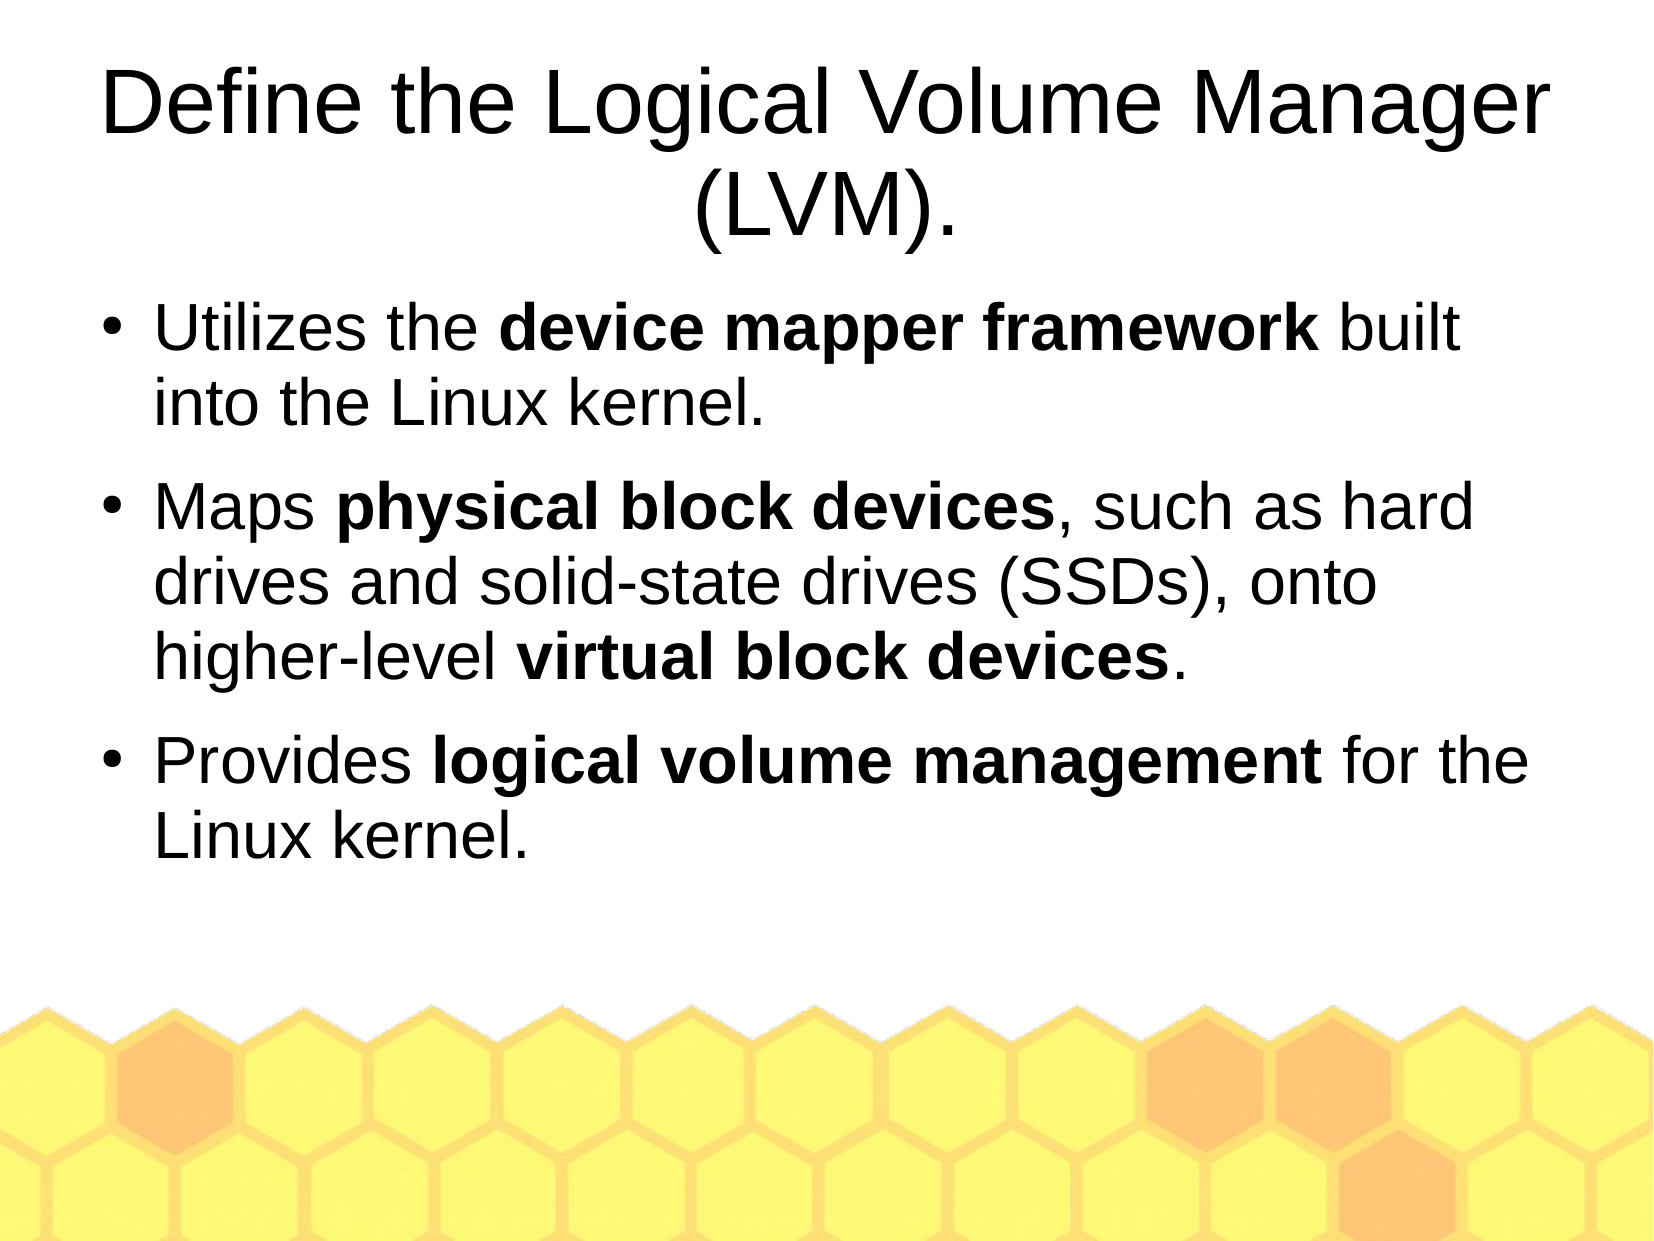

# Define the Logical Volume Manager (LVM).
Utilizes the device mapper framework built into the Linux kernel.
Maps physical block devices, such as hard drives and solid-state drives (SSDs), onto higher-level virtual block devices.
Provides logical volume management for the Linux kernel.